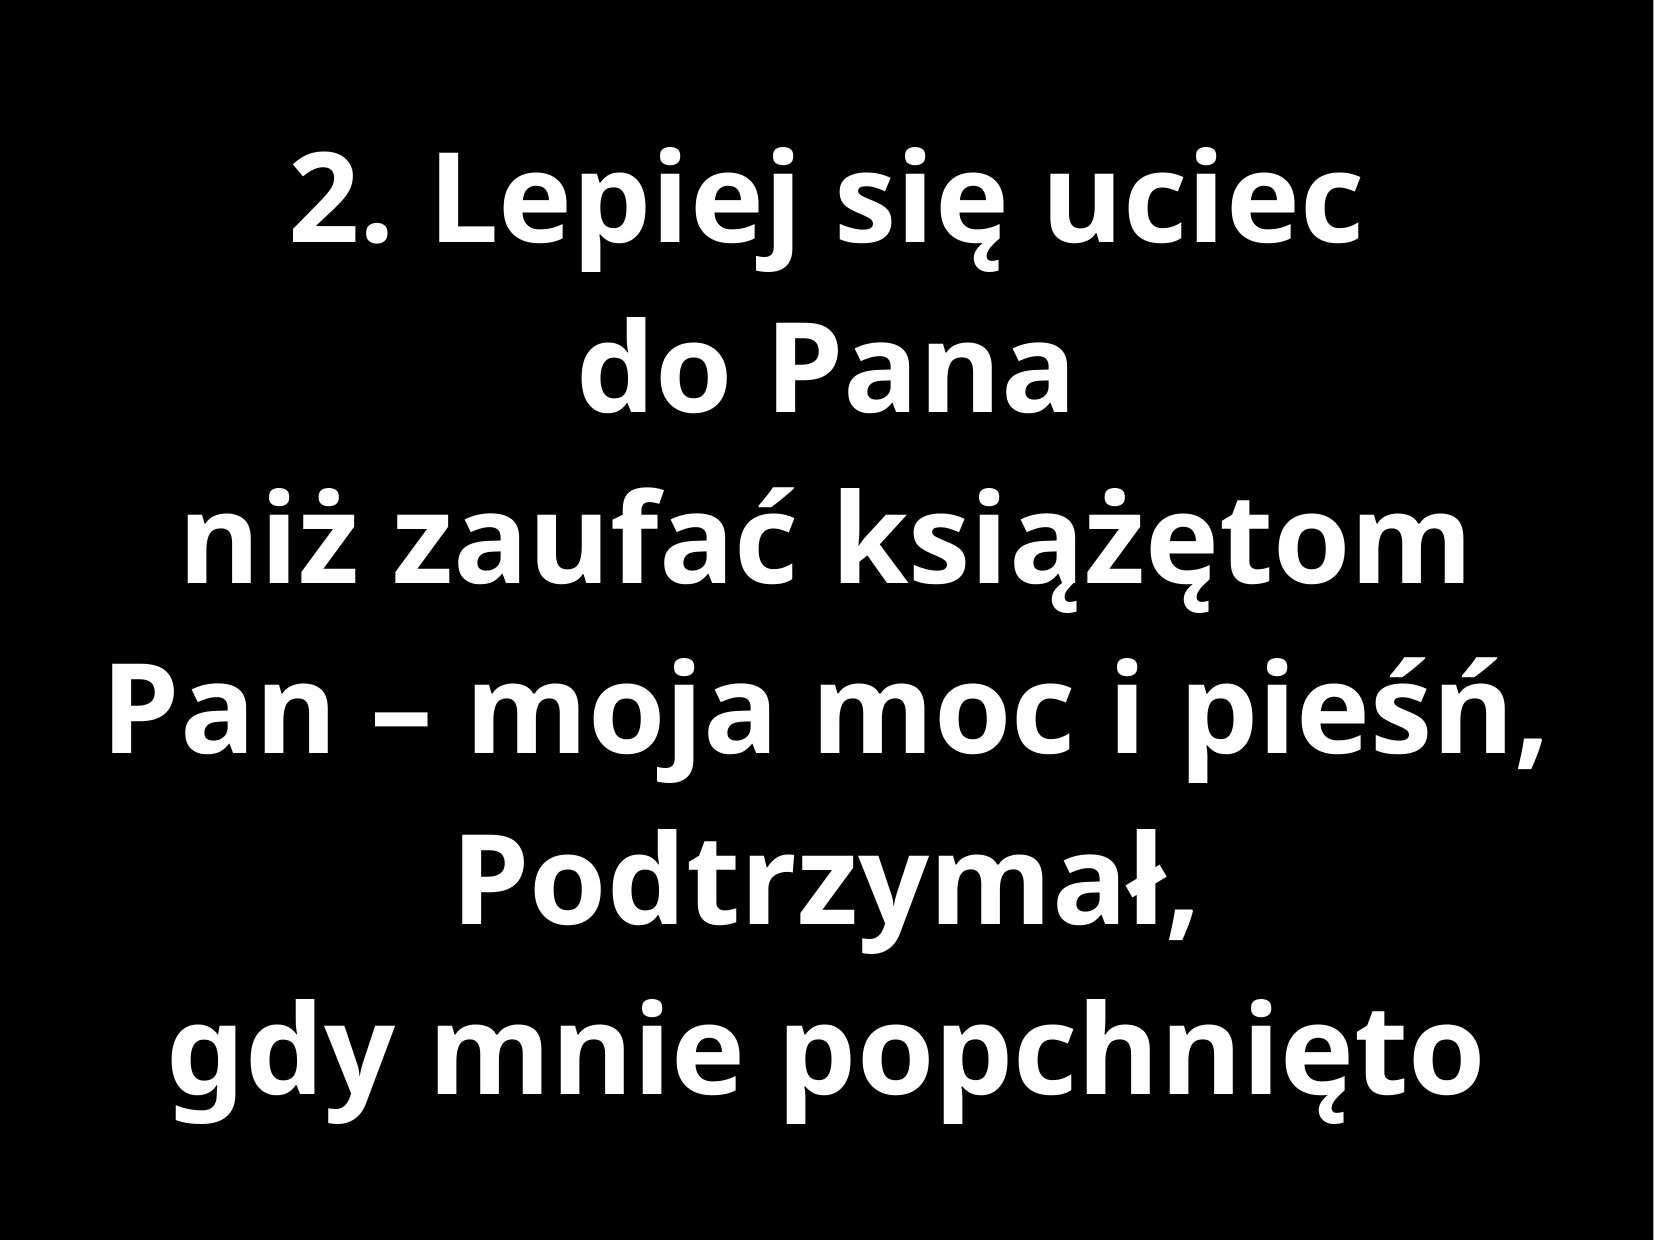

# 2. Lepiej się uciec do Pana niż zaufać książętom Pan – moja moc i pieśń, Podtrzymał, gdy mnie popchnięto